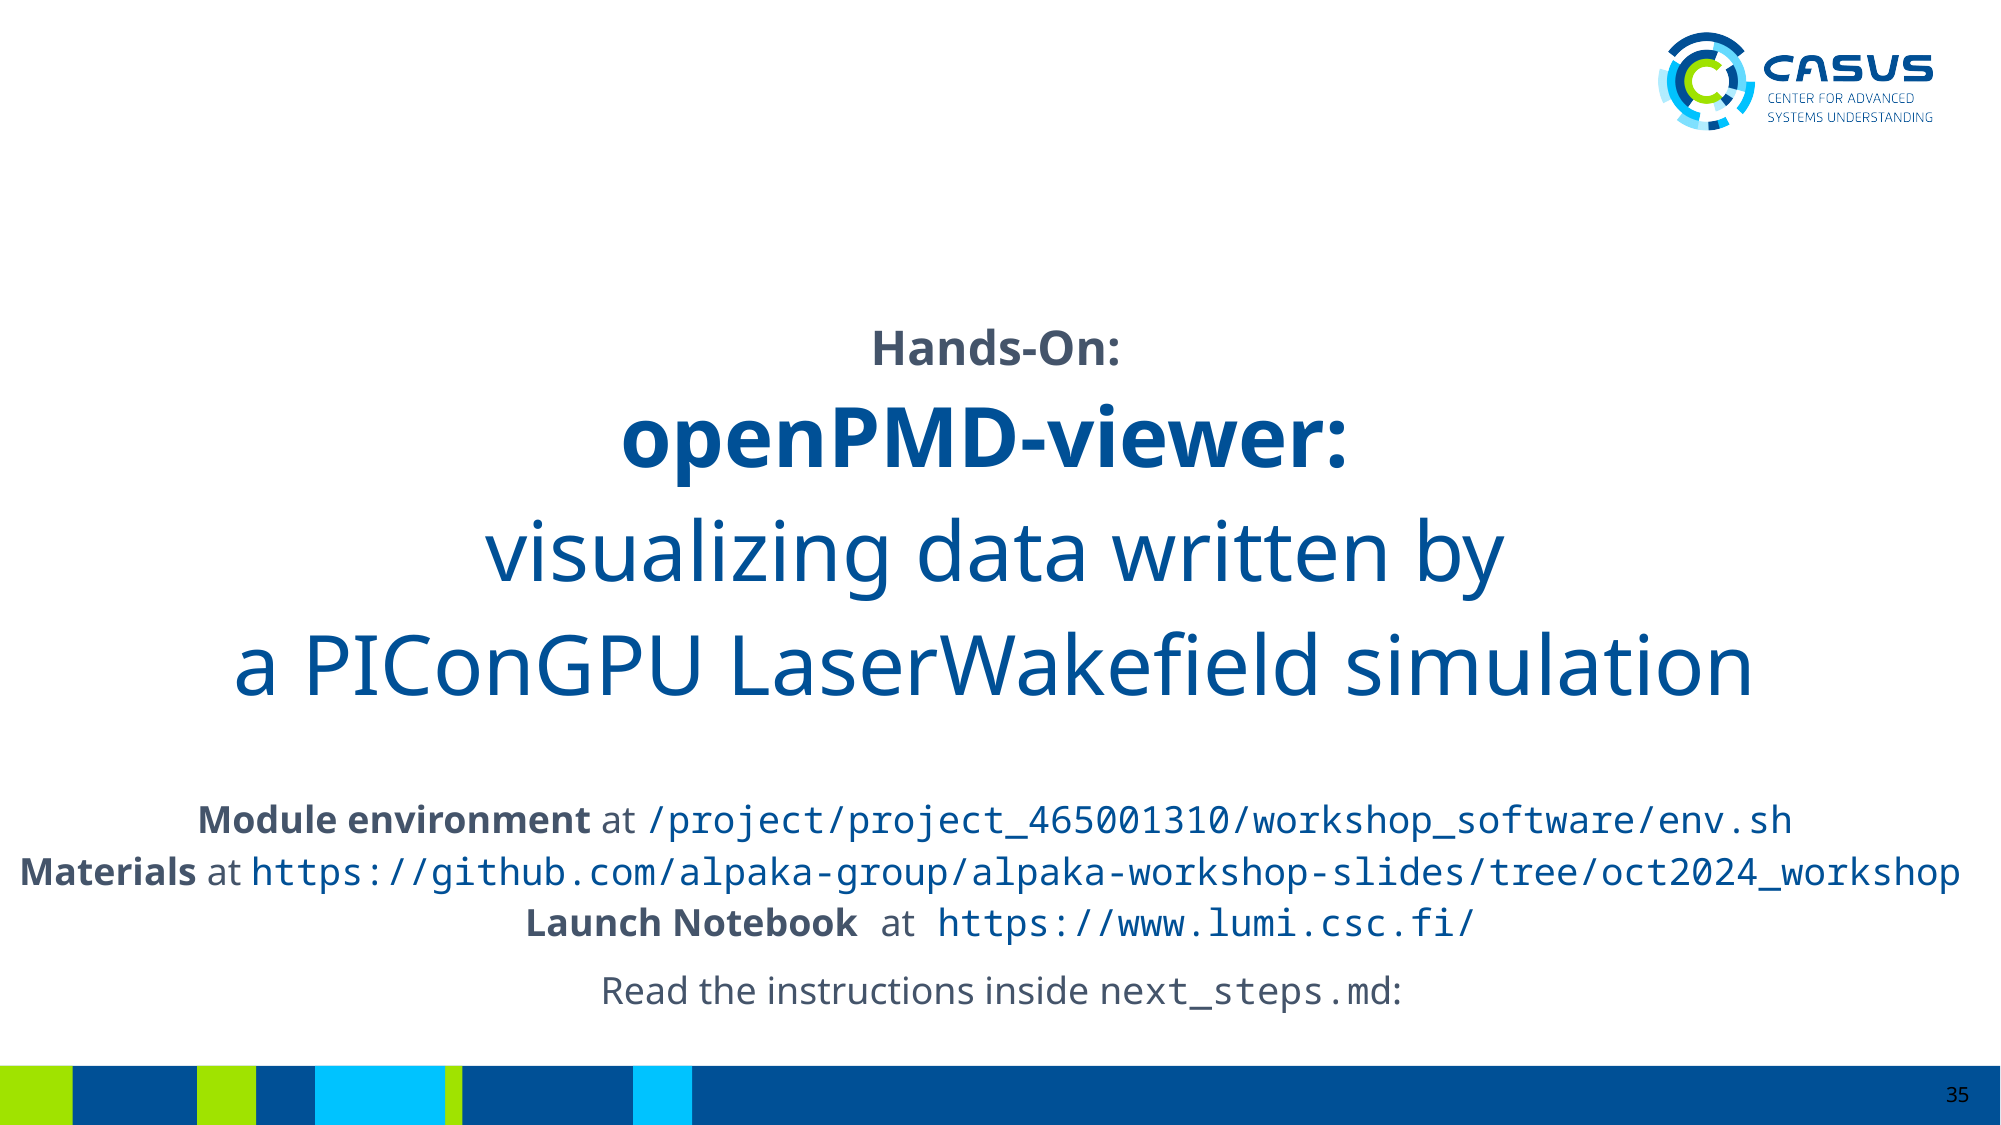

# Hands-On: openPMD-viewer: visualizing data written by a PIConGPU LaserWakefield simulation
 Module environment at /project/project_465001310/workshop_software/env.sh
Materials at https://github.com/alpaka-group/alpaka-workshop-slides/tree/oct2024_workshop
Launch Notebook at https://www.lumi.csc.fi/
Read the instructions inside next_steps.md:
35